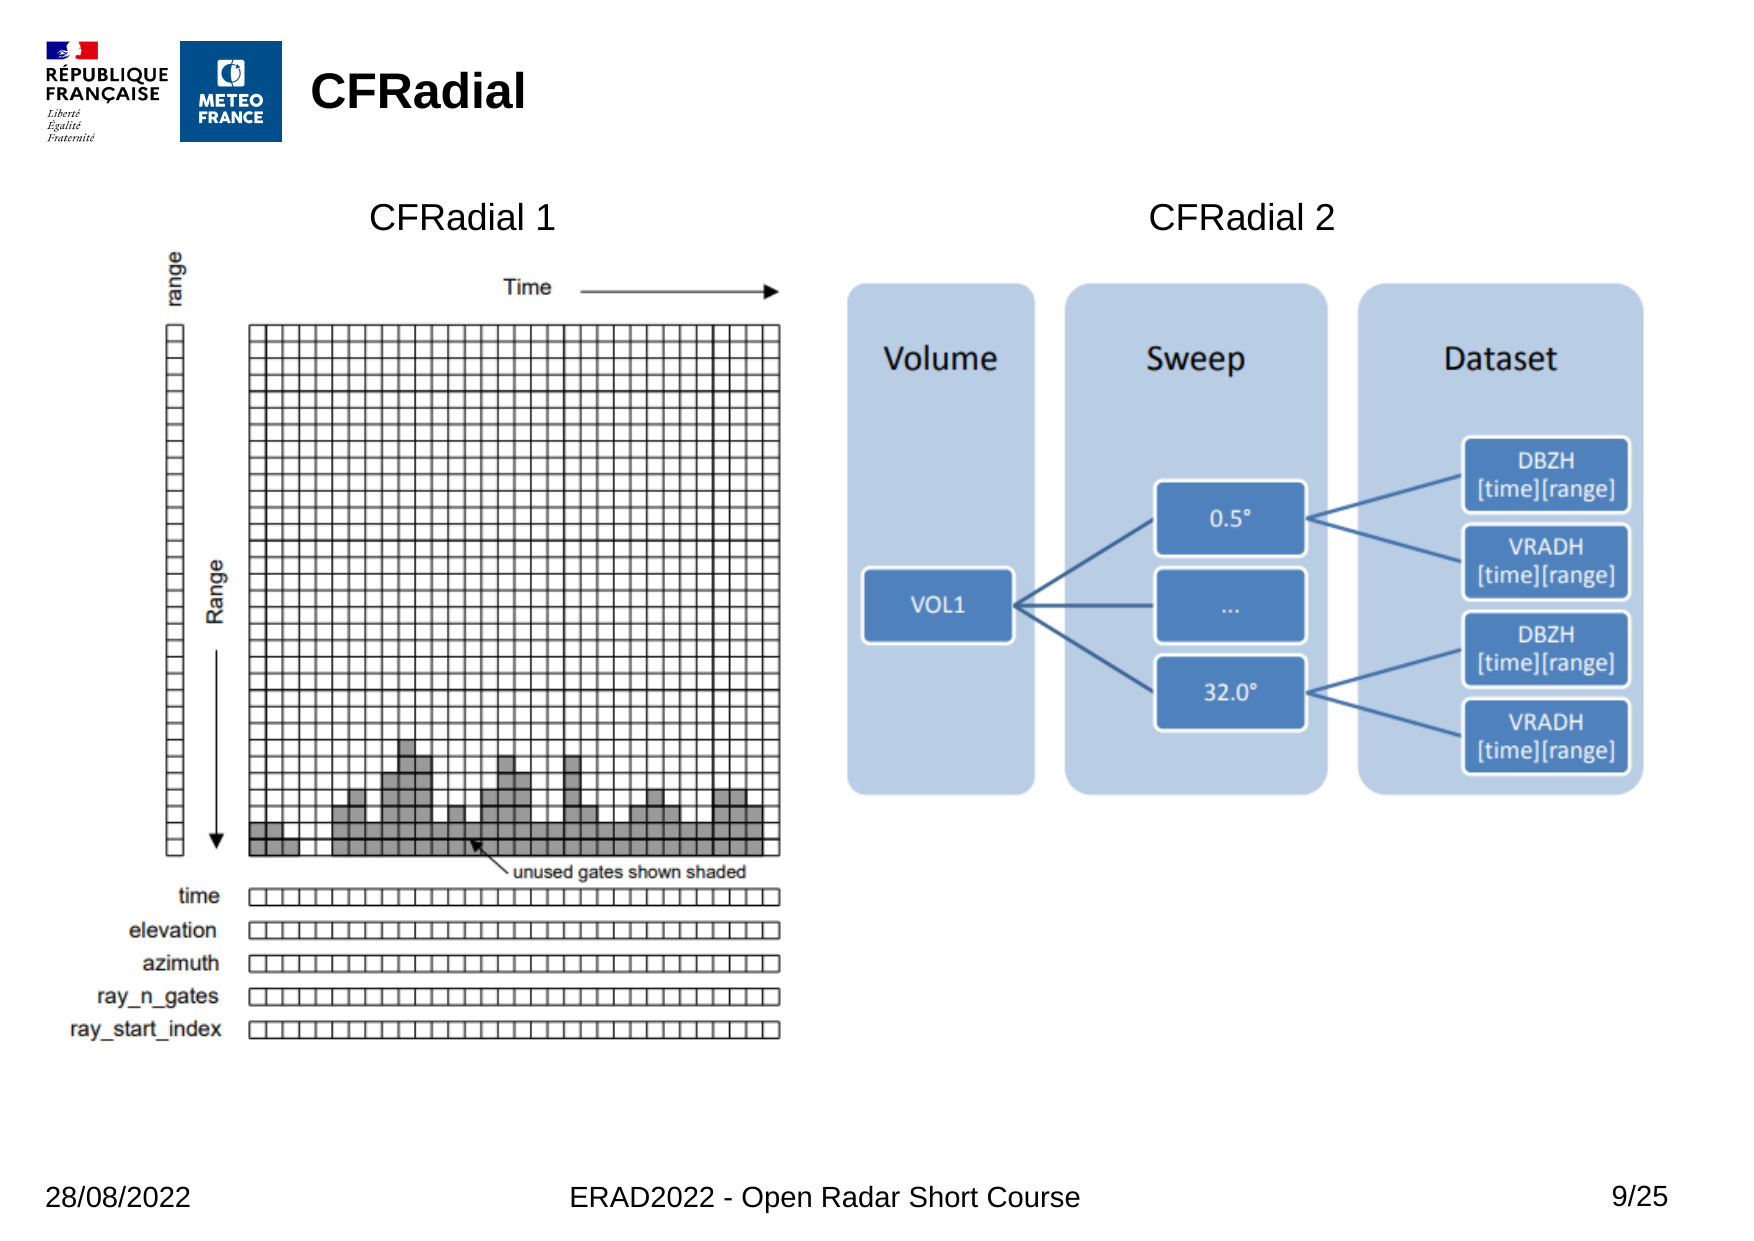

# CFRadial
CFRadial 1
CFRadial 2
9
28/08/2022
ERAD2022 - Open Radar Short Course